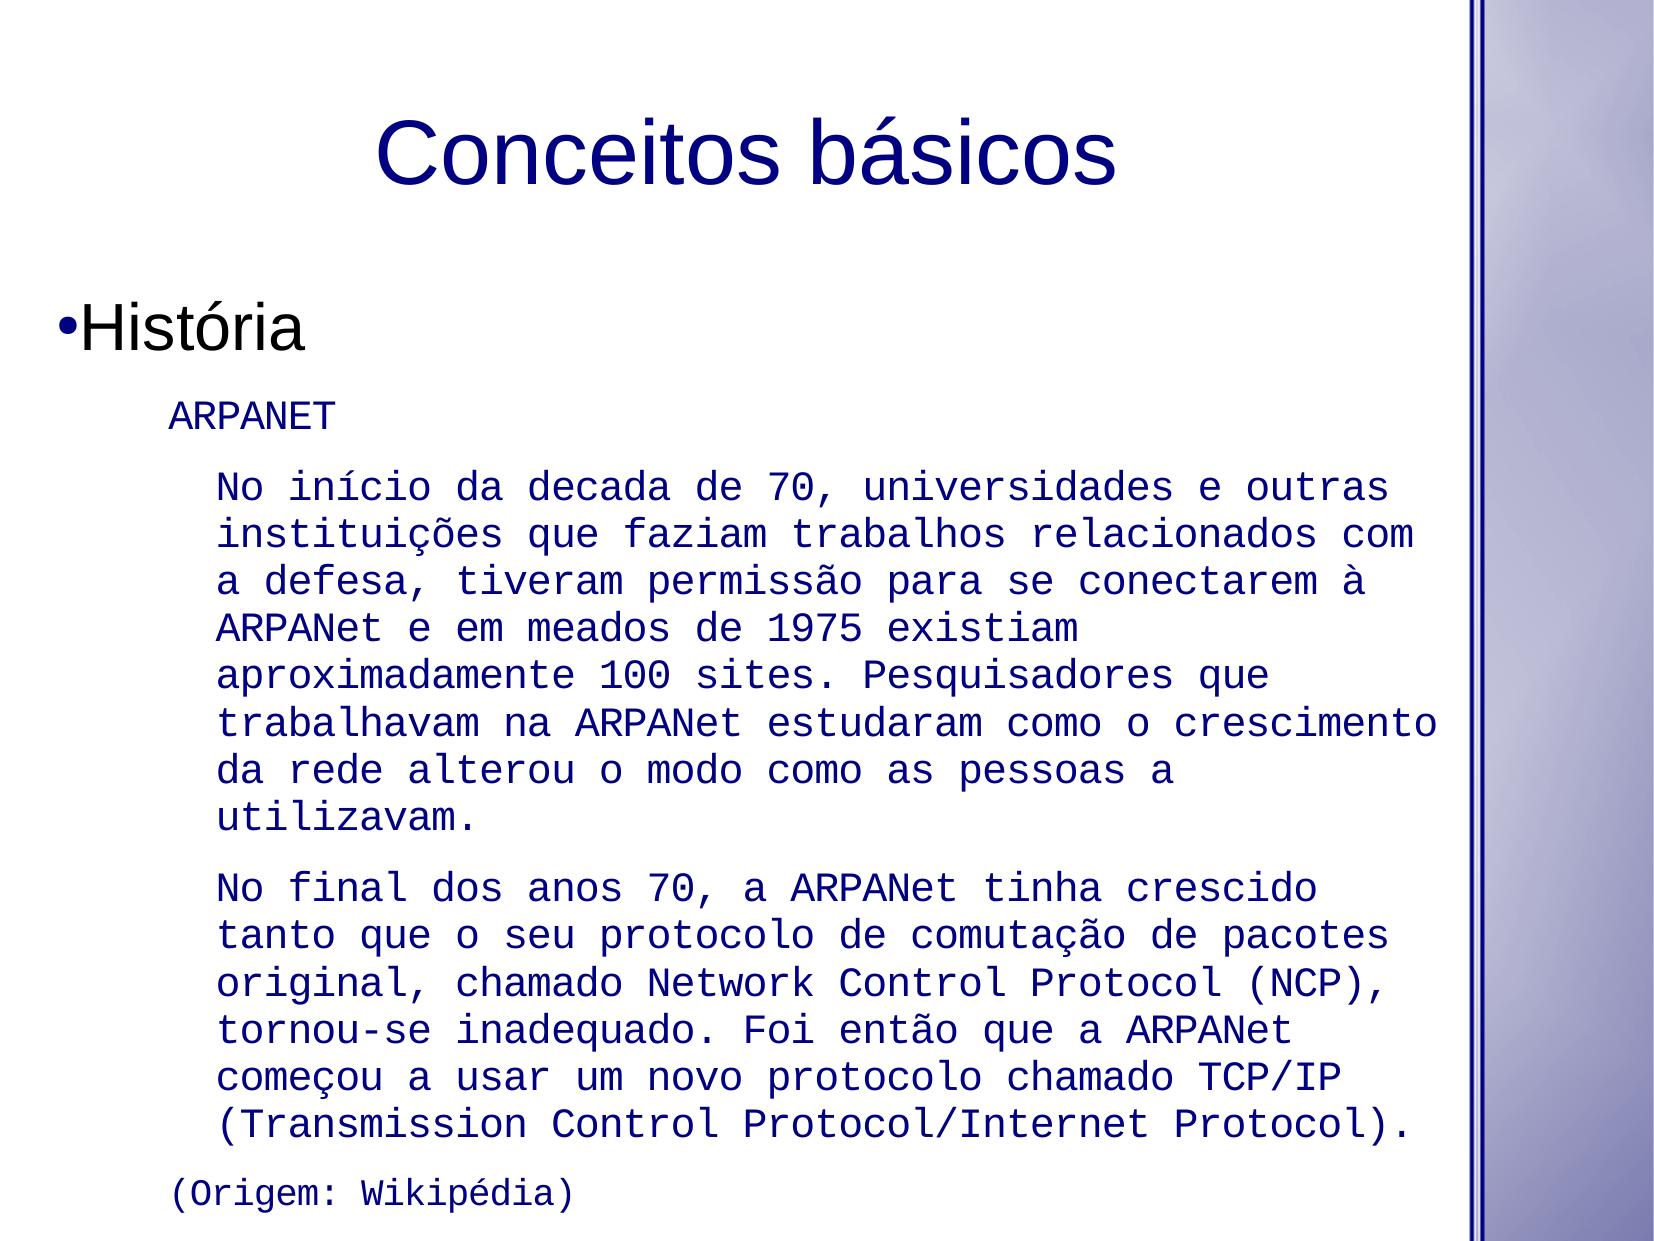

Conceitos básicos
# História
ARPANET
No início da decada de 70, universidades e outras instituições que faziam trabalhos relacionados com a defesa, tiveram permissão para se conectarem à ARPANet e em meados de 1975 existiam aproximadamente 100 sites. Pesquisadores que trabalhavam na ARPANet estudaram como o crescimento da rede alterou o modo como as pessoas a utilizavam.
No final dos anos 70, a ARPANet tinha crescido tanto que o seu protocolo de comutação de pacotes original, chamado Network Control Protocol (NCP), tornou-se inadequado. Foi então que a ARPANet começou a usar um novo protocolo chamado TCP/IP (Transmission Control Protocol/Internet Protocol).
(Origem: Wikipédia)